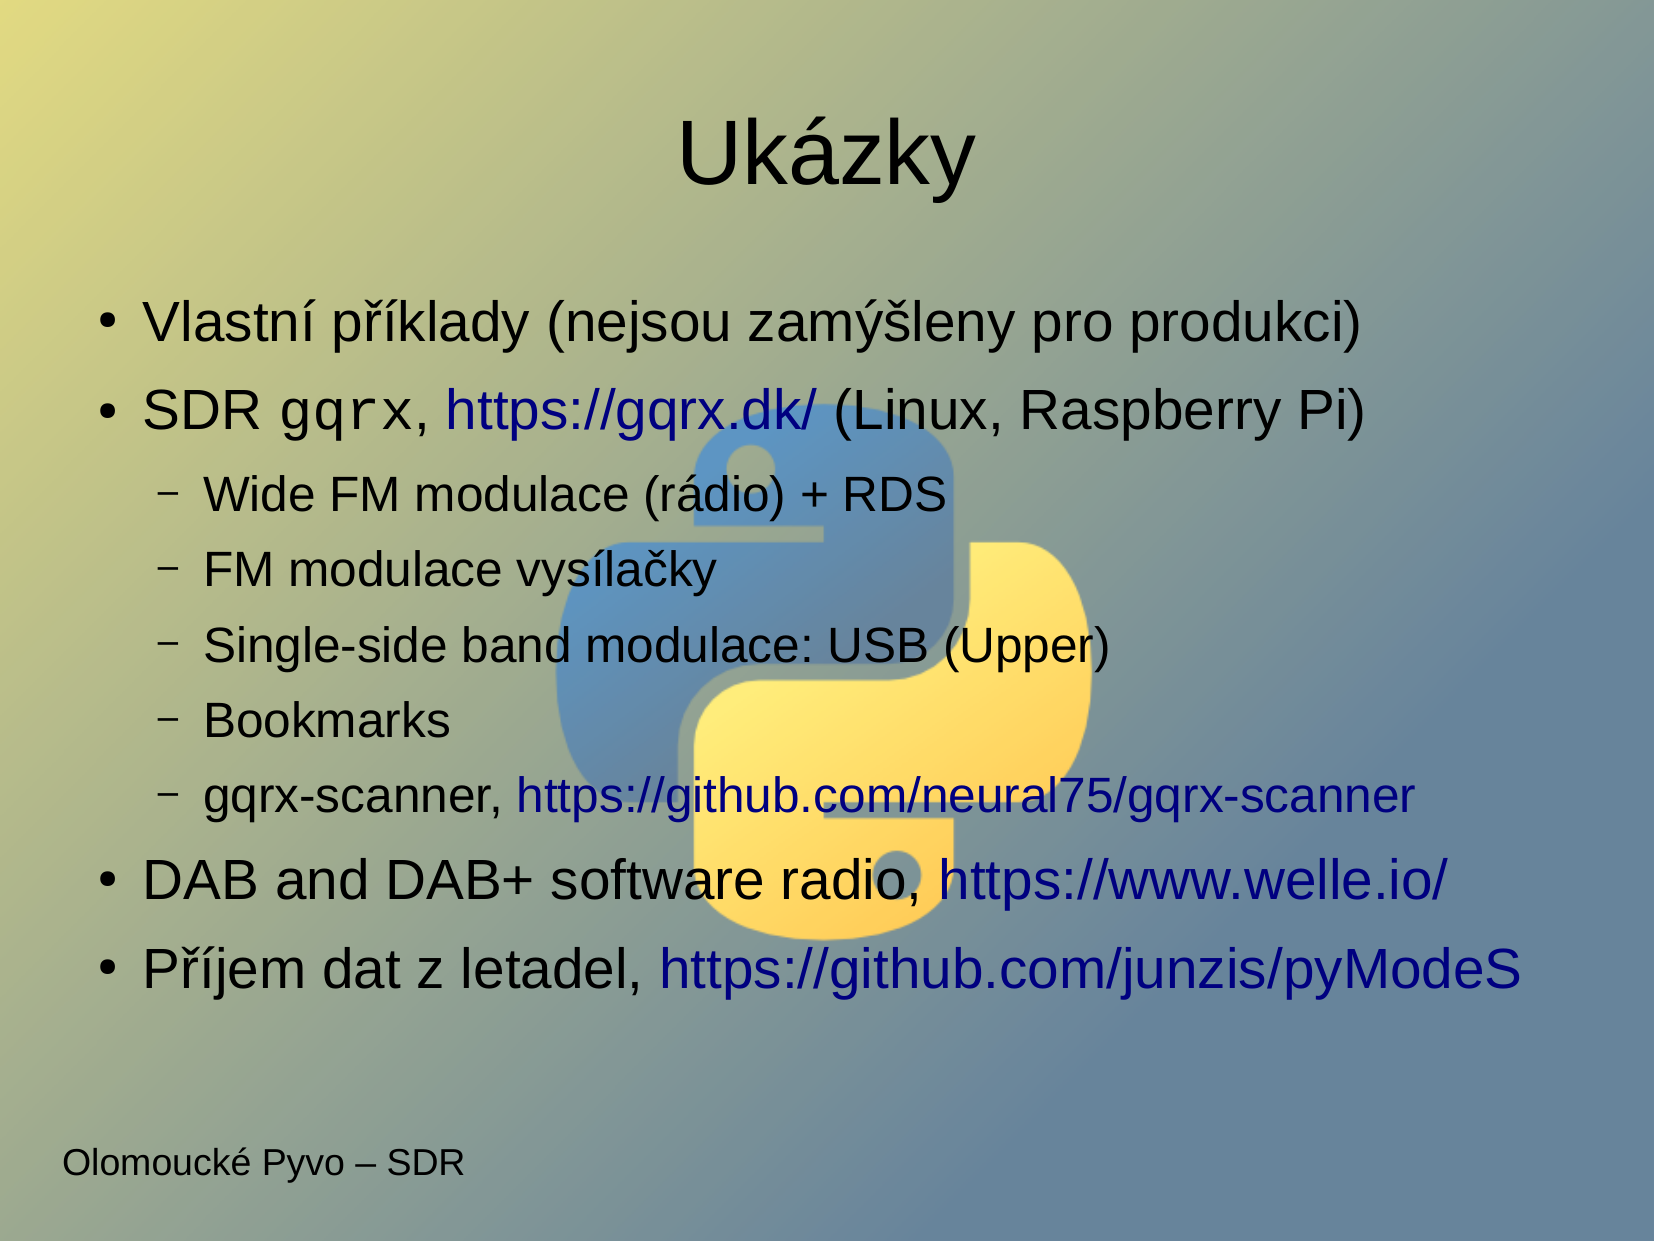

# Ukázky
Vlastní příklady (nejsou zamýšleny pro produkci)
SDR gqrx, https://gqrx.dk/ (Linux, Raspberry Pi)
Wide FM modulace (rádio) + RDS
FM modulace vysílačky
Single-side band modulace: USB (Upper)
Bookmarks
gqrx-scanner, https://github.com/neural75/gqrx-scanner
DAB and DAB+ software radio, https://www.welle.io/
Příjem dat z letadel, https://github.com/junzis/pyModeS
Olomoucké Pyvo – SDR